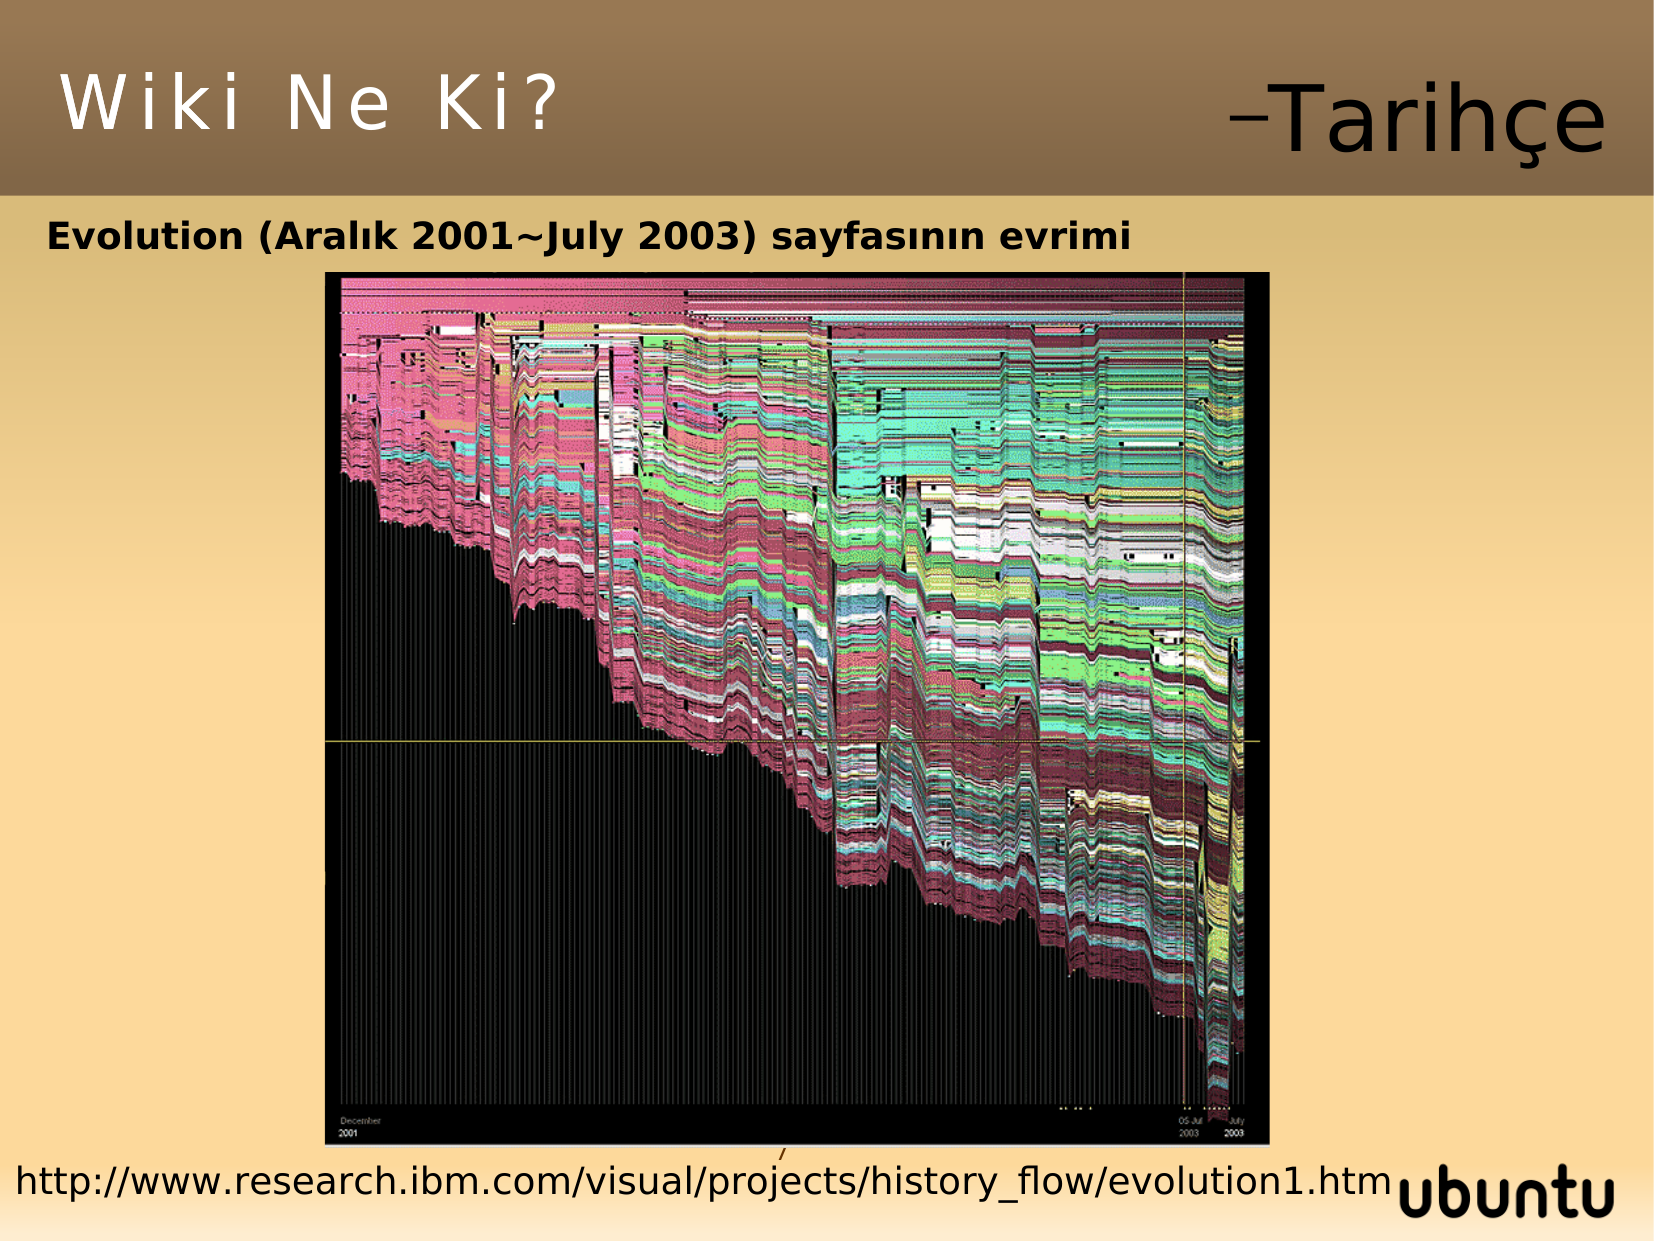

# Wiki
Wiki Ne Ki?
Tarihçe
Evolution (Aralık 2001~July 2003) sayfasının evrimi
7
http://www.research.ibm.com/visual/projects/history_flow/evolution1.htm